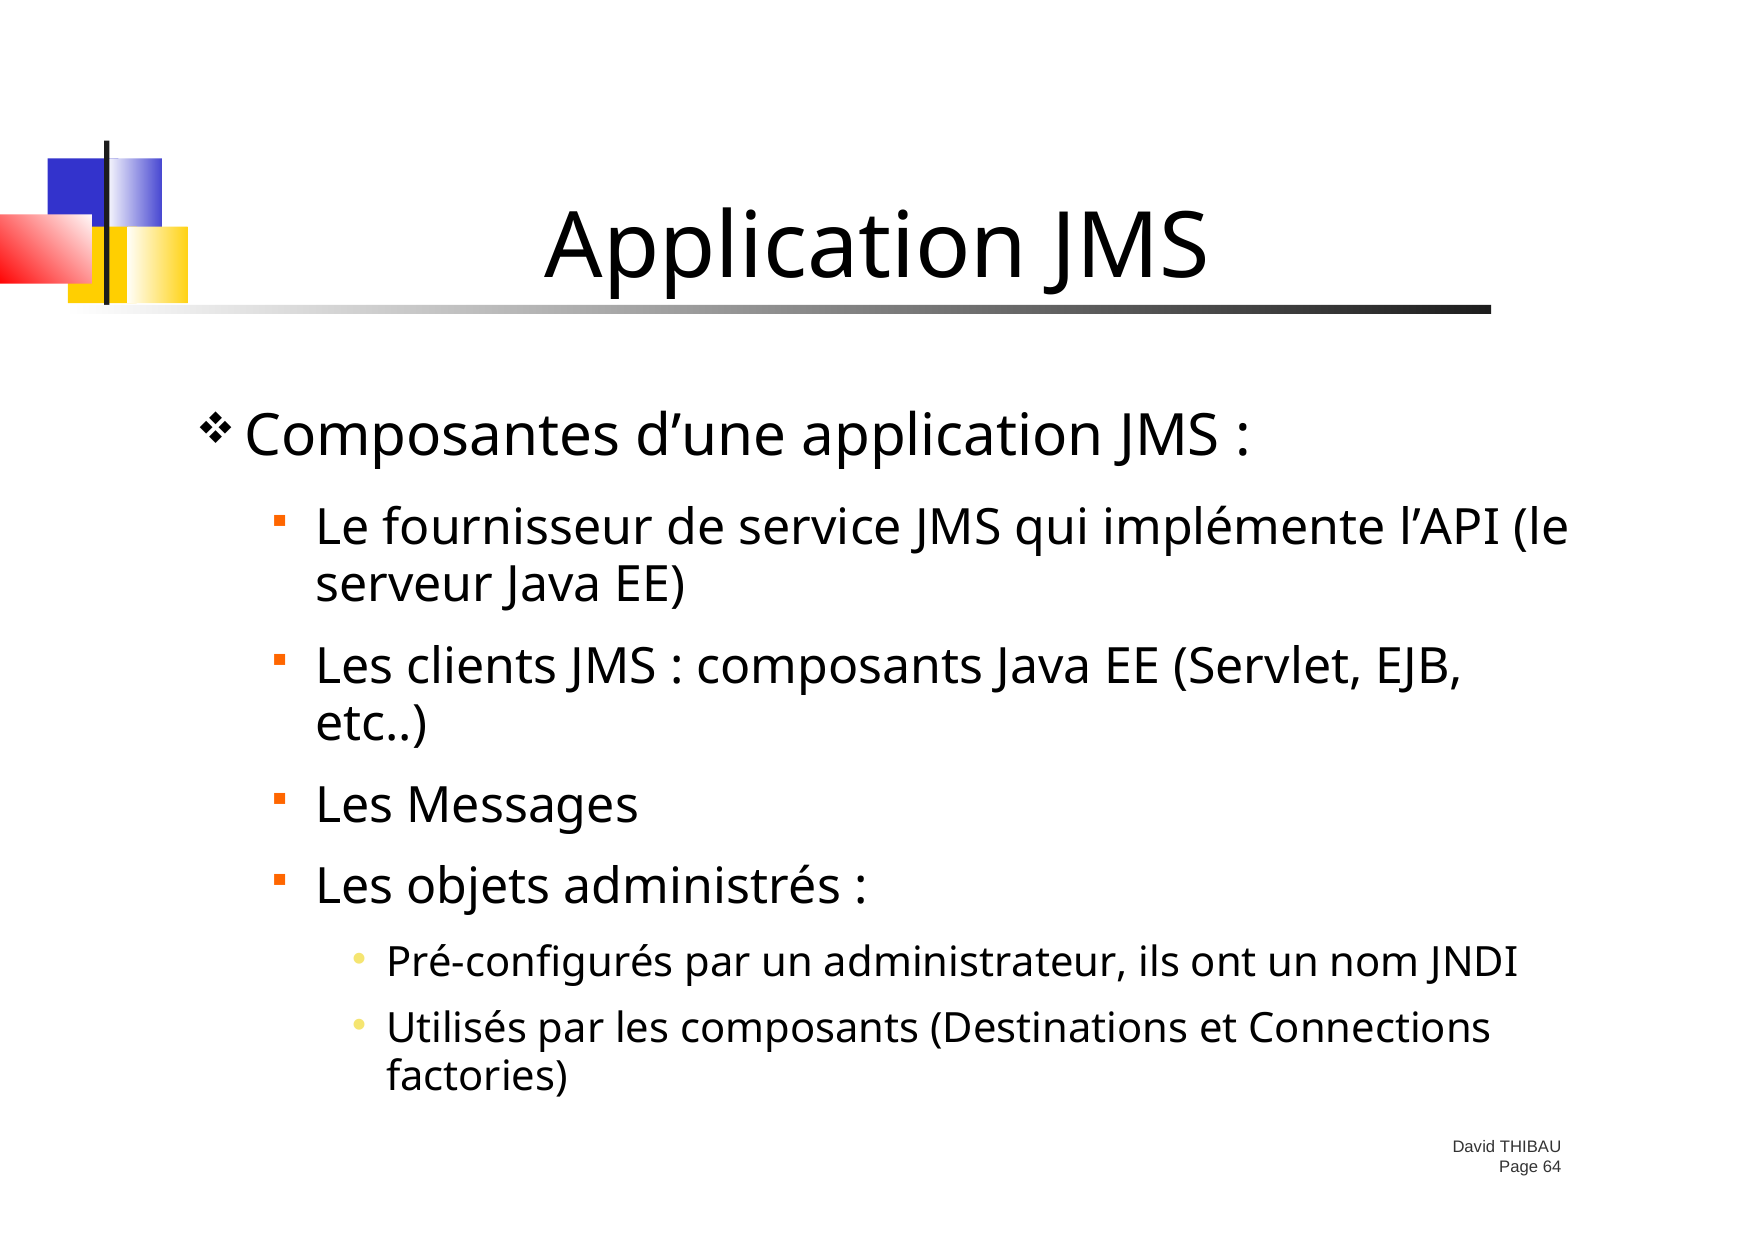

# Application JMS
Composantes d’une application JMS :
Le fournisseur de service JMS qui implémente l’API (le serveur Java EE)
Les clients JMS : composants Java EE (Servlet, EJB, etc..)
Les Messages
Les objets administrés :
Pré-configurés par un administrateur, ils ont un nom JNDI
Utilisés par les composants (Destinations et Connections factories)